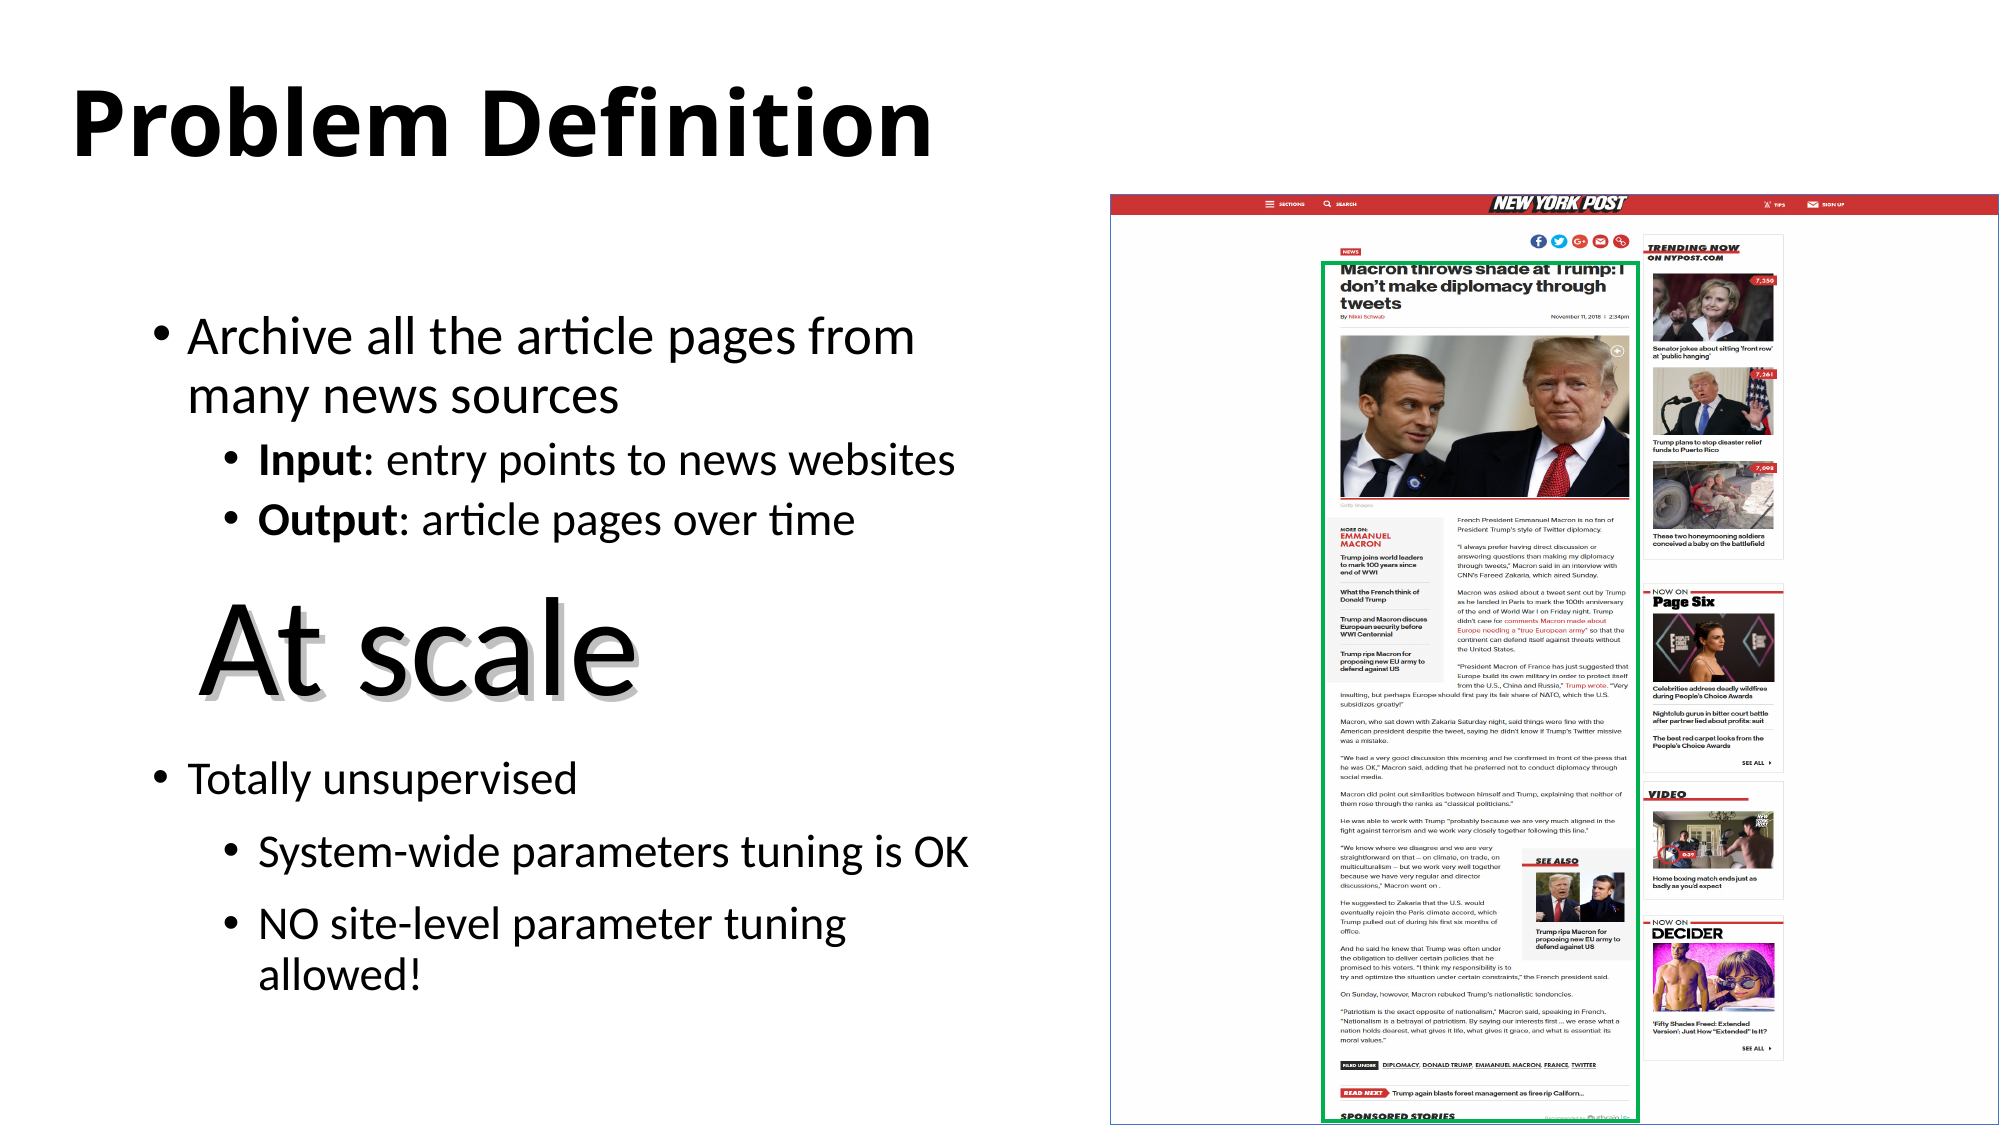

# Problem Definition
Archive all the article pages from many news sources
Input: entry points to news websites
Output: article pages over time
At scale
Totally unsupervised
System-wide parameters tuning is OK
NO site-level parameter tuning allowed!